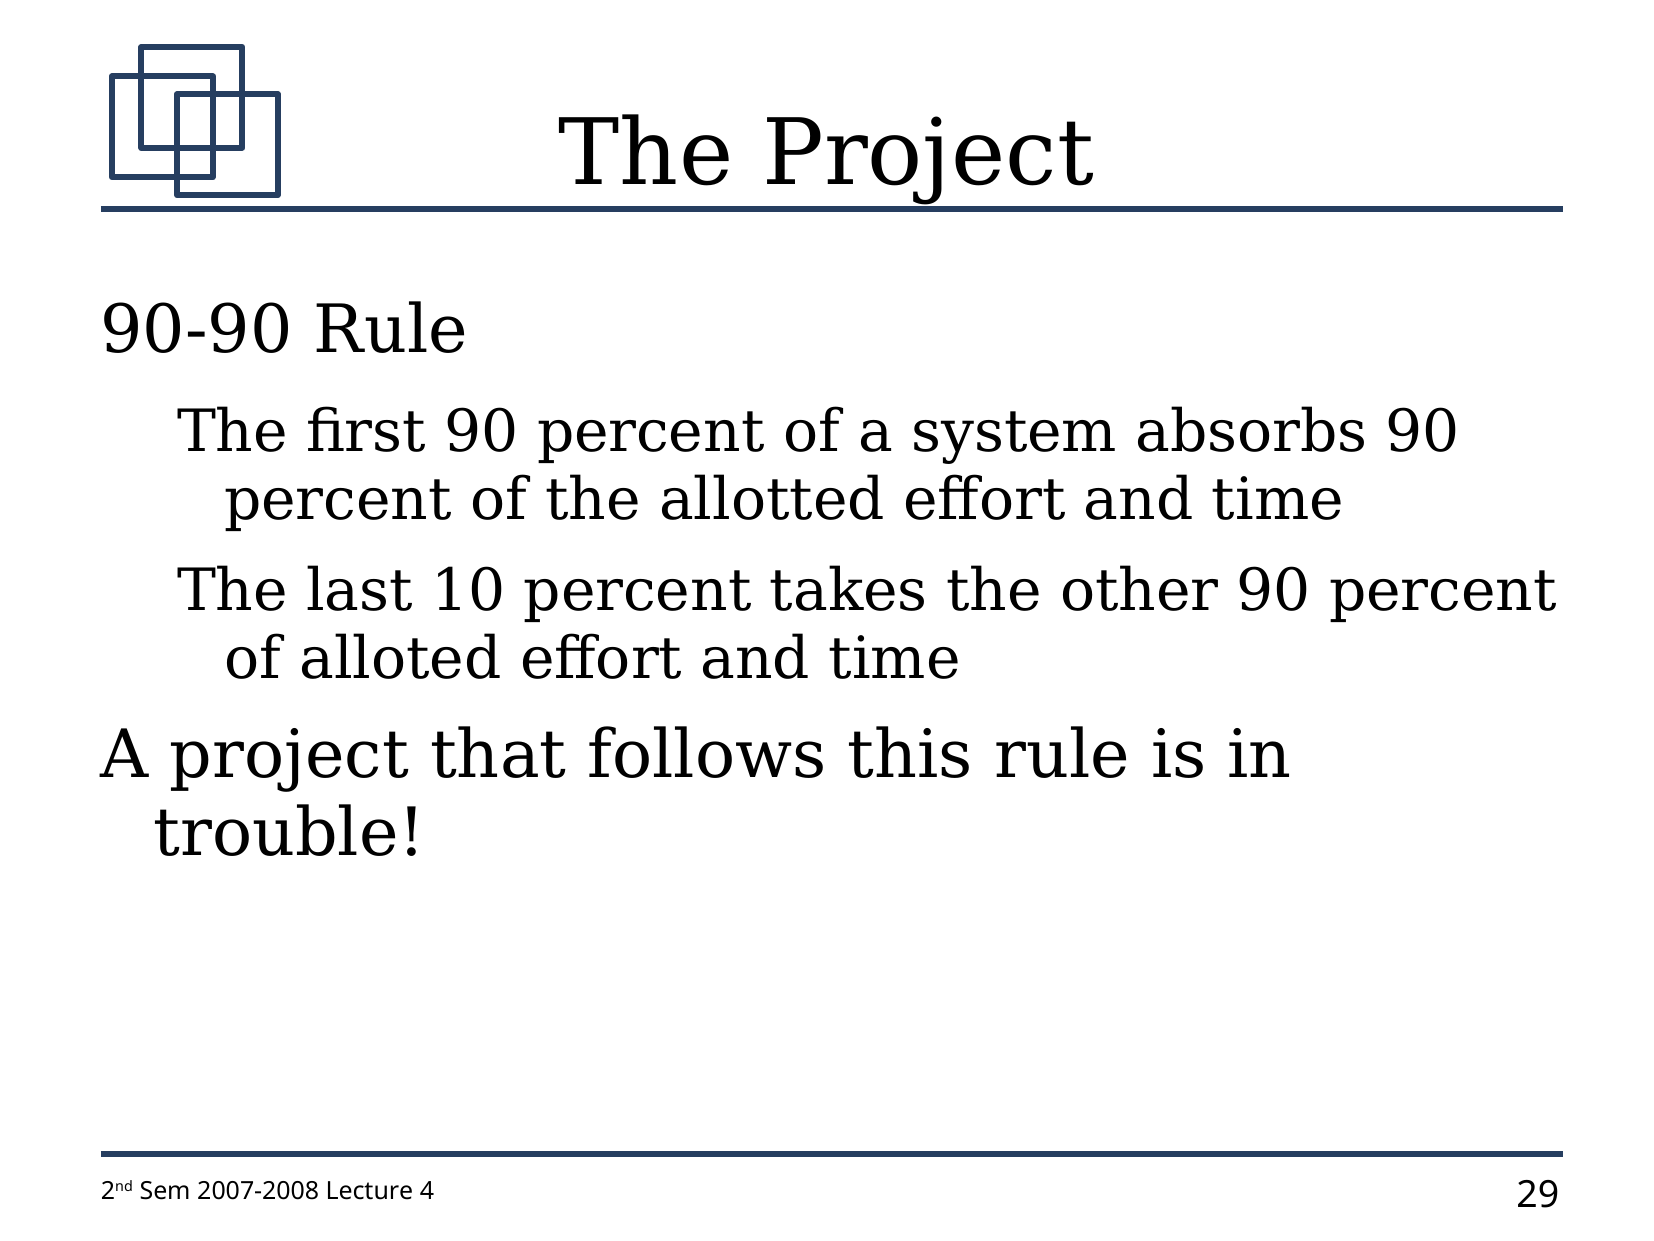

# The Project
90-90 Rule
The first 90 percent of a system absorbs 90 percent of the allotted effort and time
The last 10 percent takes the other 90 percent of alloted effort and time
A project that follows this rule is in trouble!